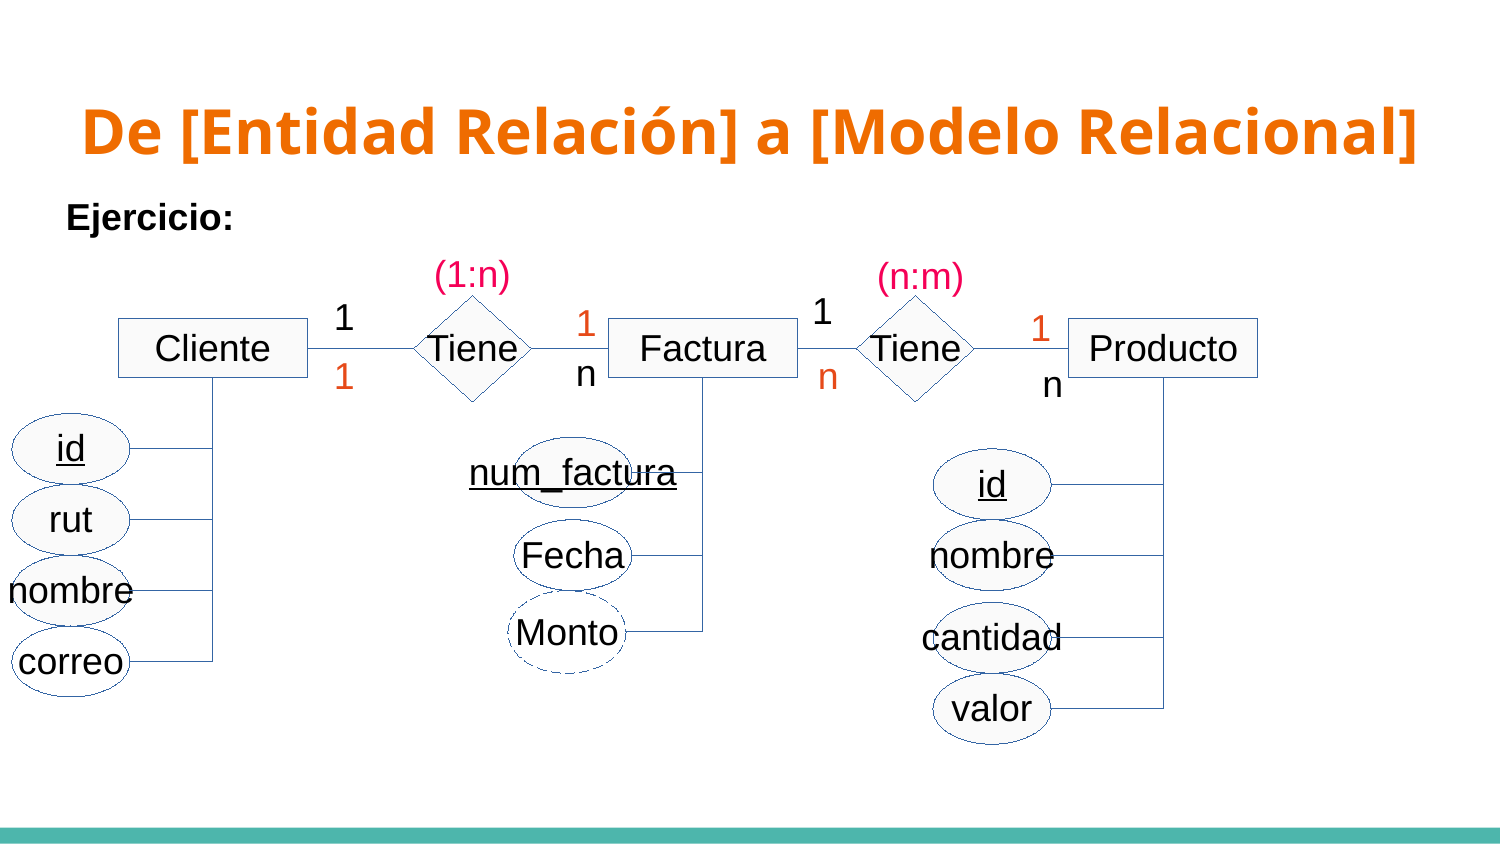

# De [Entidad Relación] a [Modelo Relacional]
Ejercicio:
(1:n)
(n:m)
1
1
Tiene
1
Tiene
1
Cliente
Factura
Producto
n
1
n
n
id
num_factura
id
rut
Fecha
nombre
nombre
Monto
cantidad
correo
valor